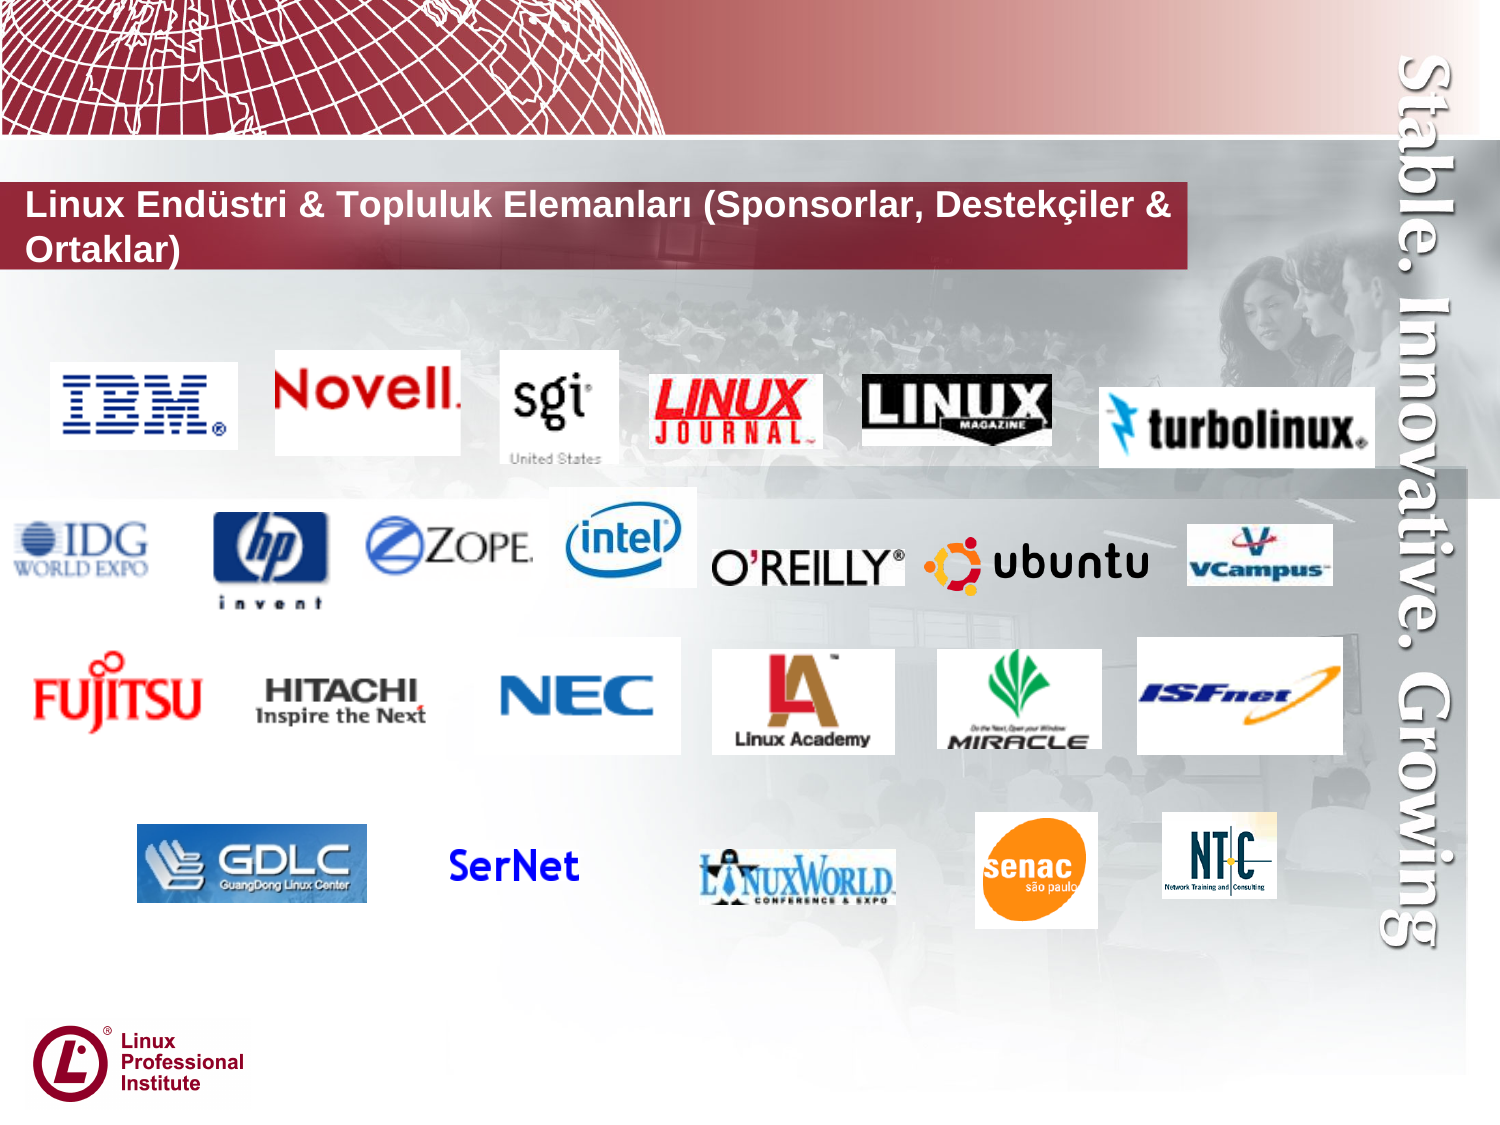

Linux Endüstri & Topluluk Elemanları (Sponsorlar, Destekçiler & Ortaklar)‏